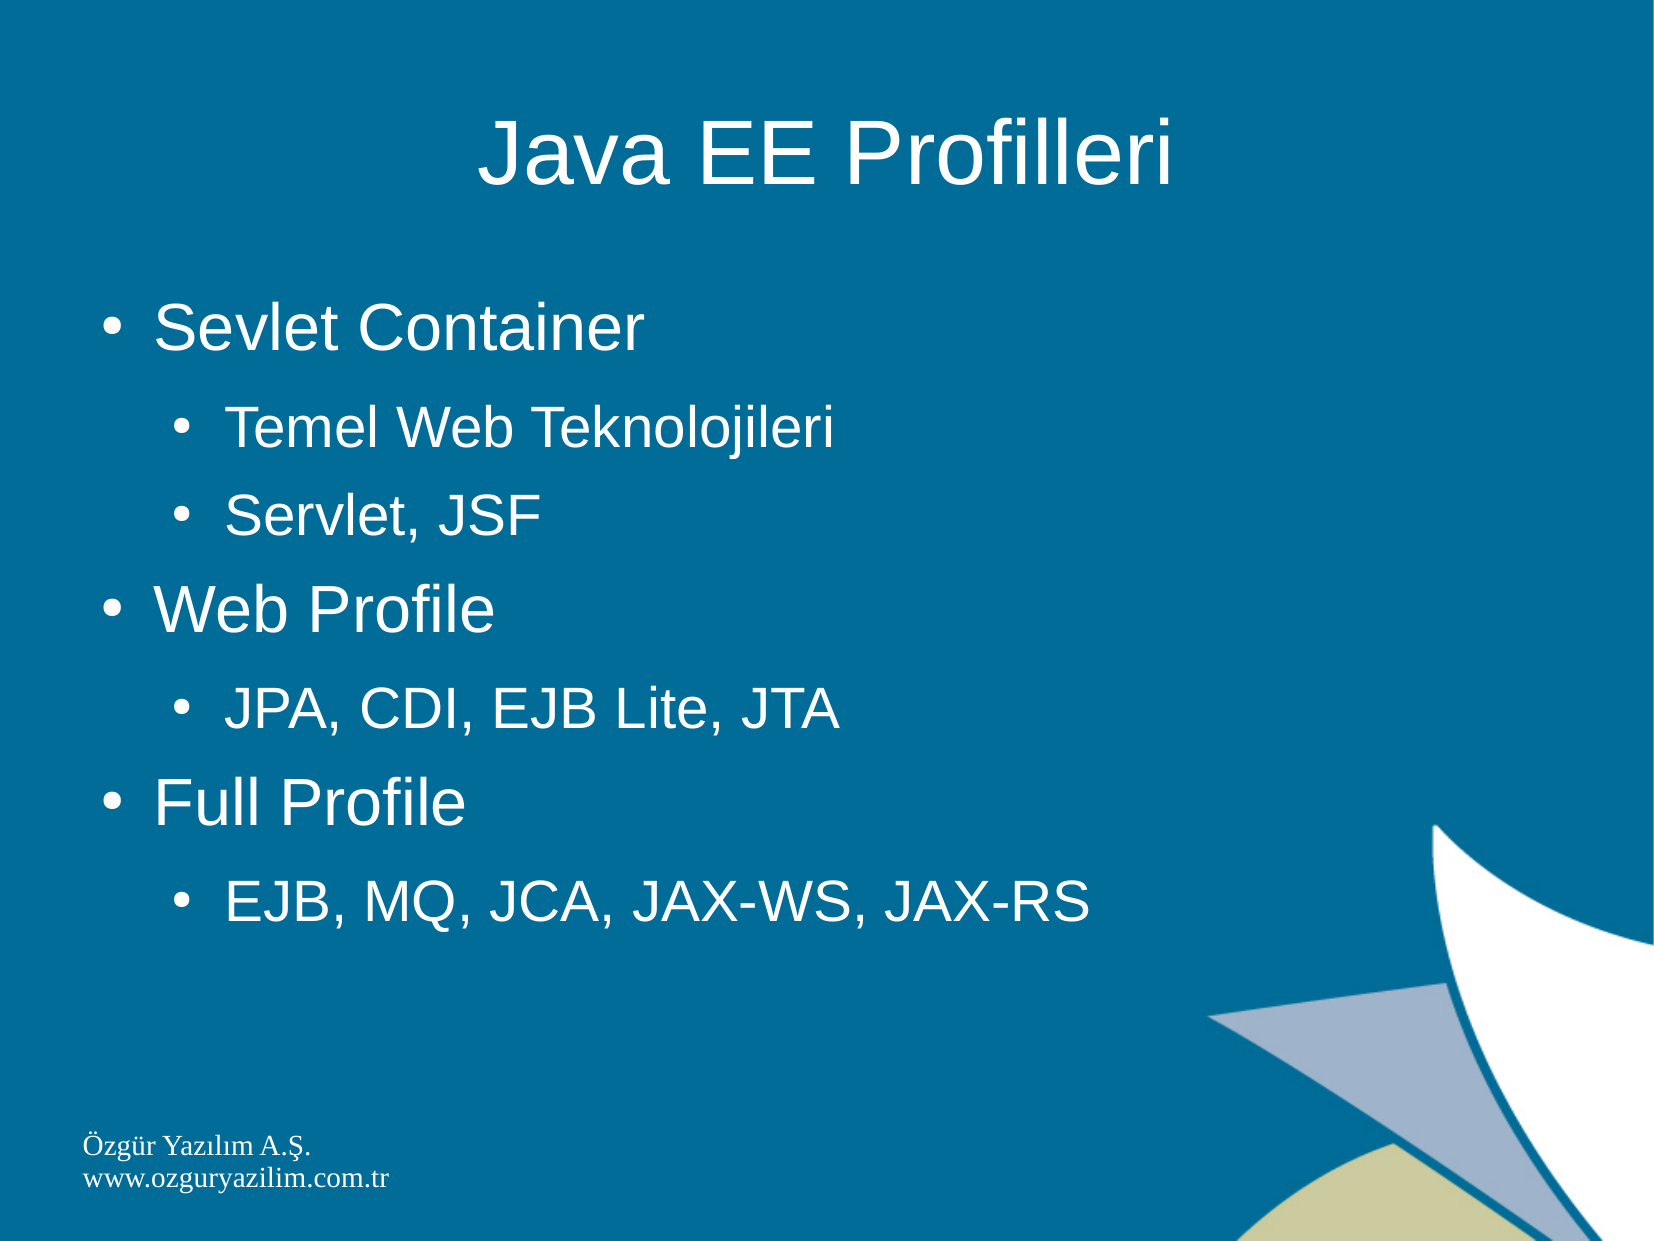

# Java EE Profilleri
Sevlet Container
Temel Web Teknolojileri
Servlet, JSF
Web Profile
JPA, CDI, EJB Lite, JTA
Full Profile
EJB, MQ, JCA, JAX-WS, JAX-RS